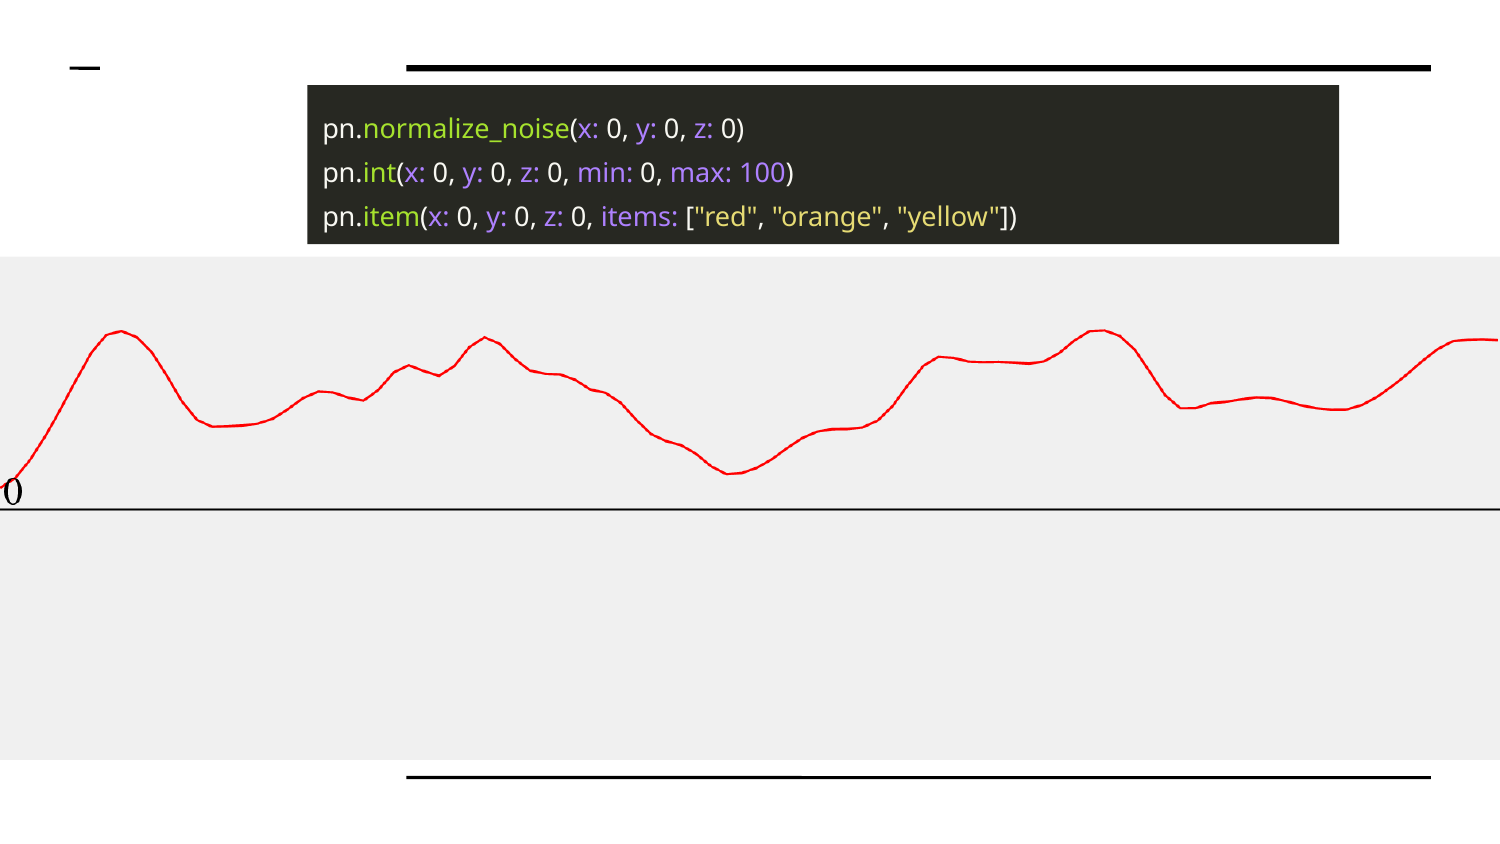

pn.normalize_noise(x: 0, y: 0, z: 0)
pn.int(x: 0, y: 0, z: 0, min: 0, max: 100)
pn.item(x: 0, y: 0, z: 0, items: ["red", "orange", "yellow"])
#